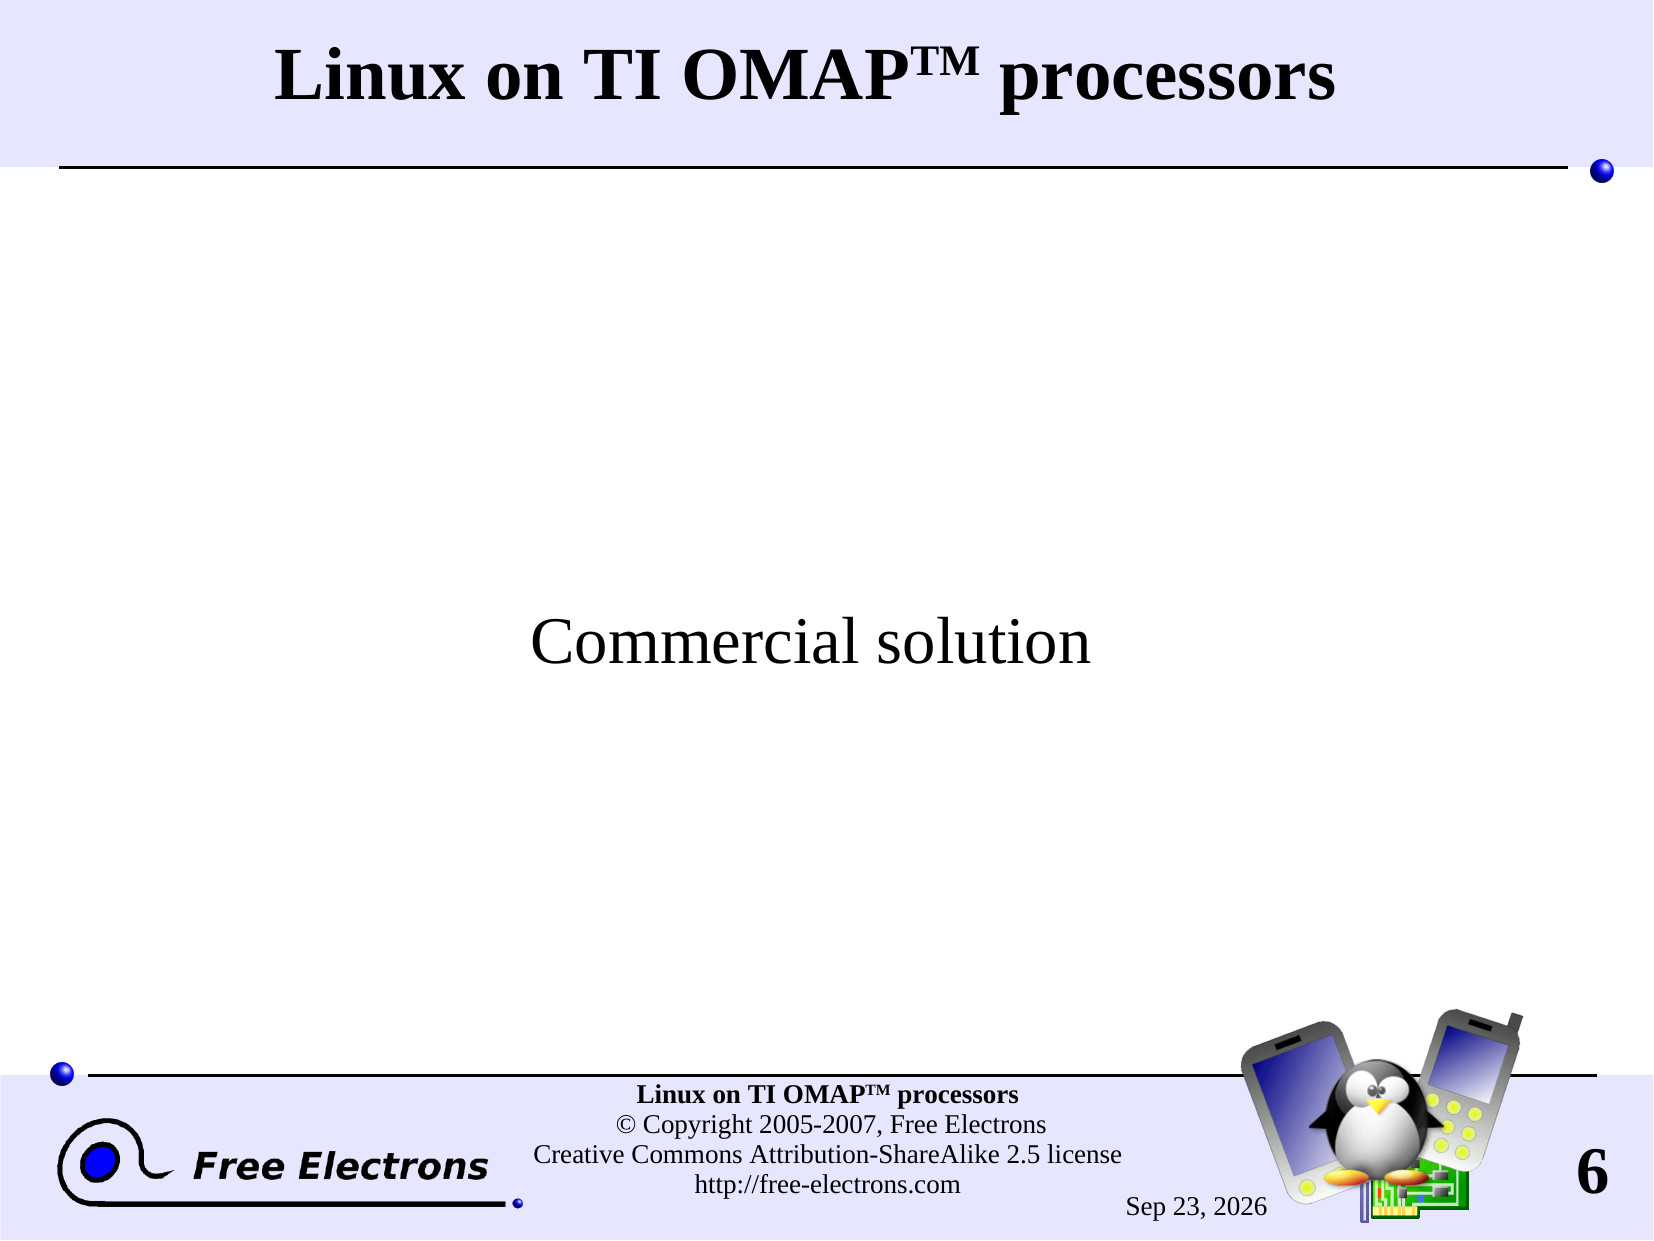

# Linux on TI OMAPTM processors
Commercial solution